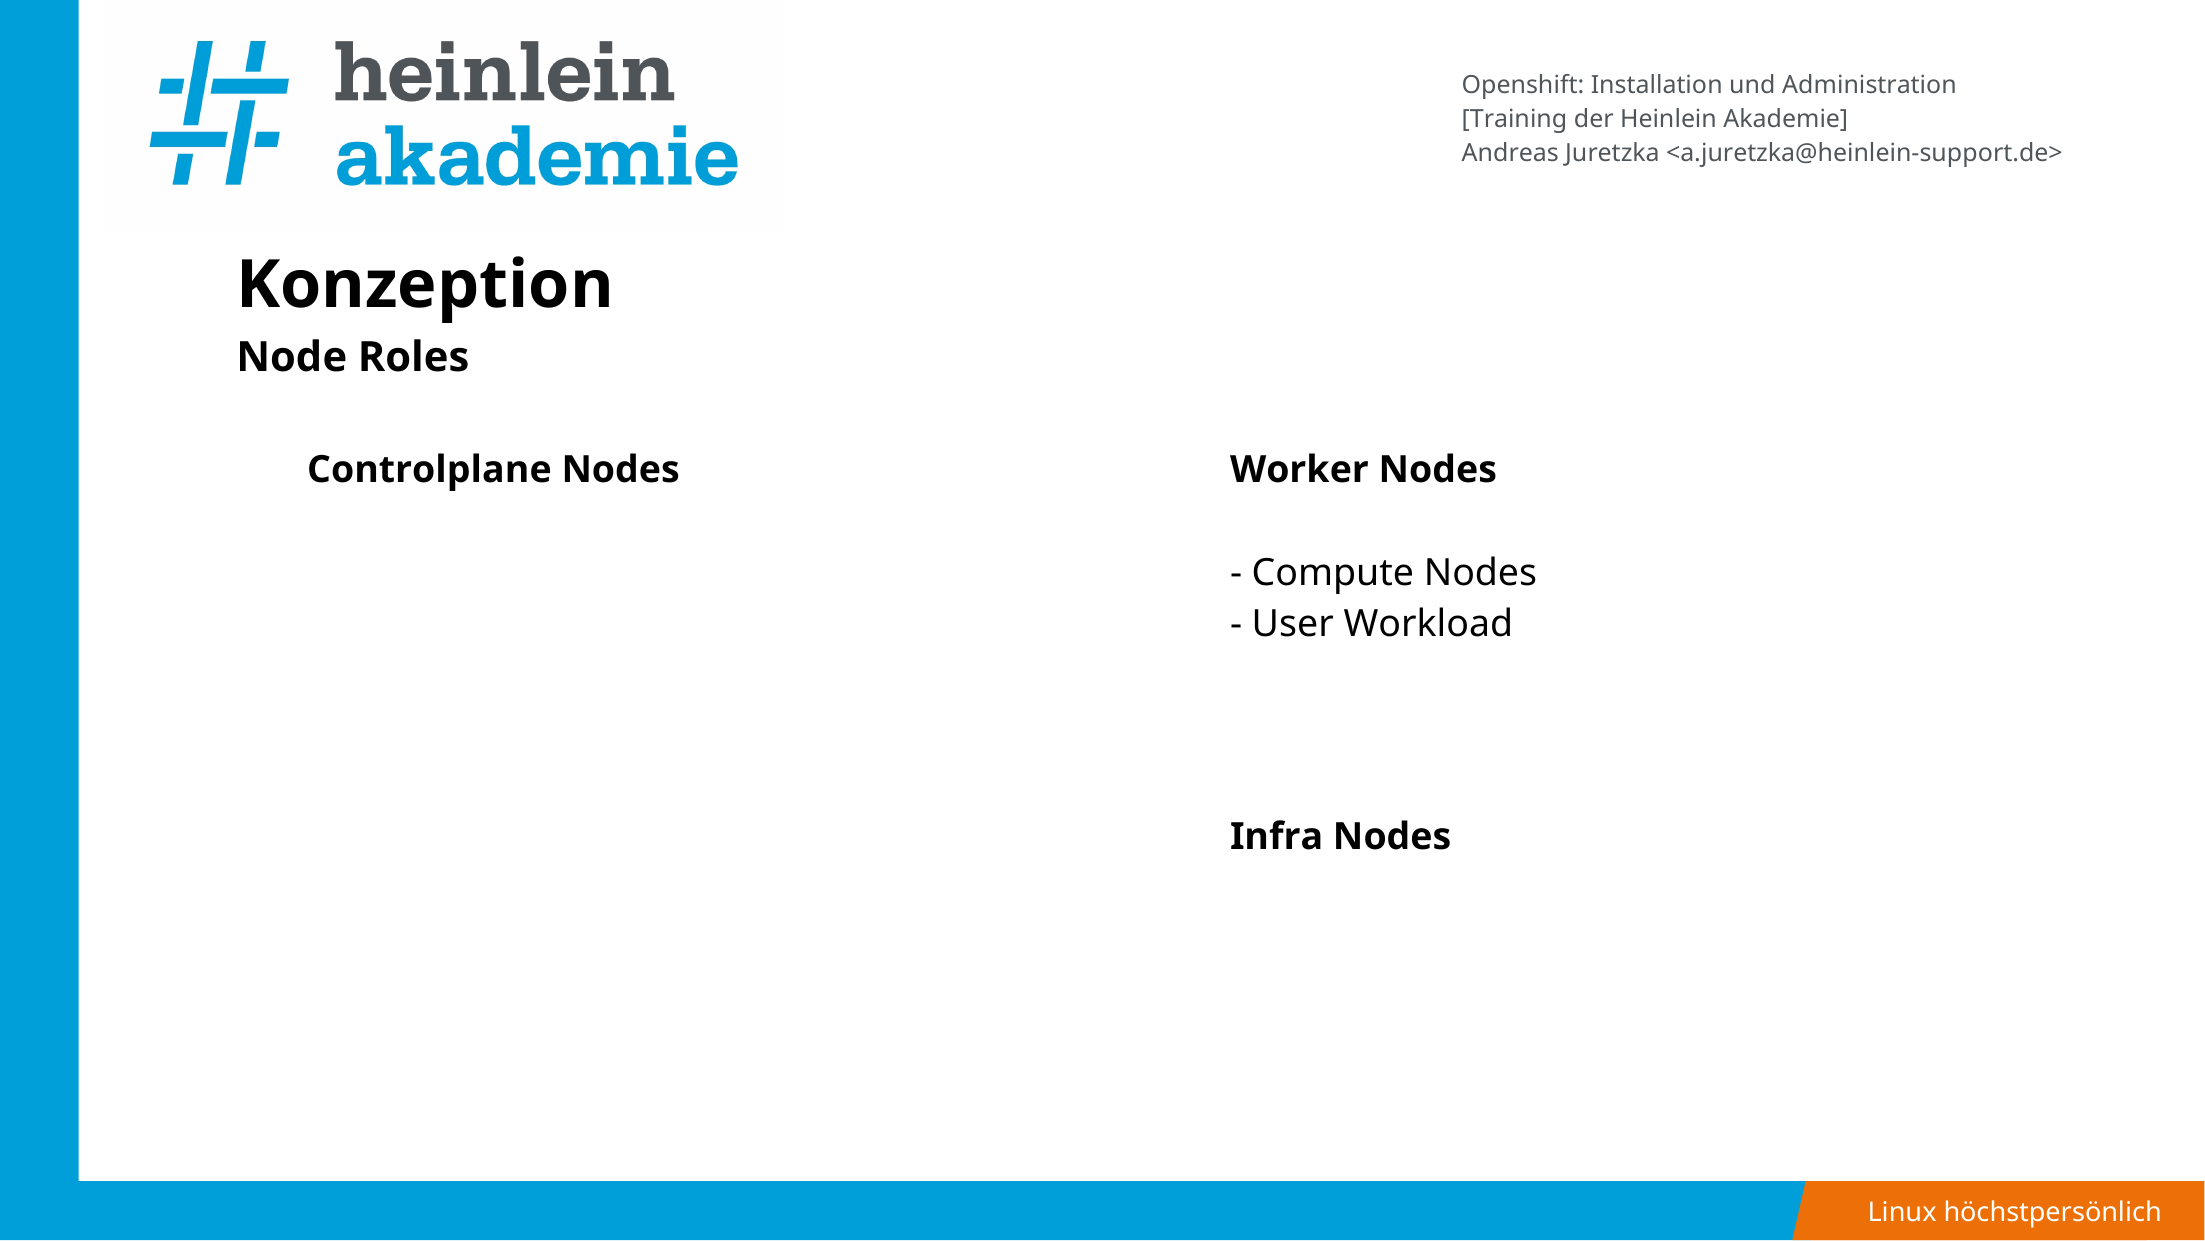

# Konzeption Node Roles
Controlplane Nodes
Worker Nodes
- Compute Nodes
- User Workload
Infra Nodes